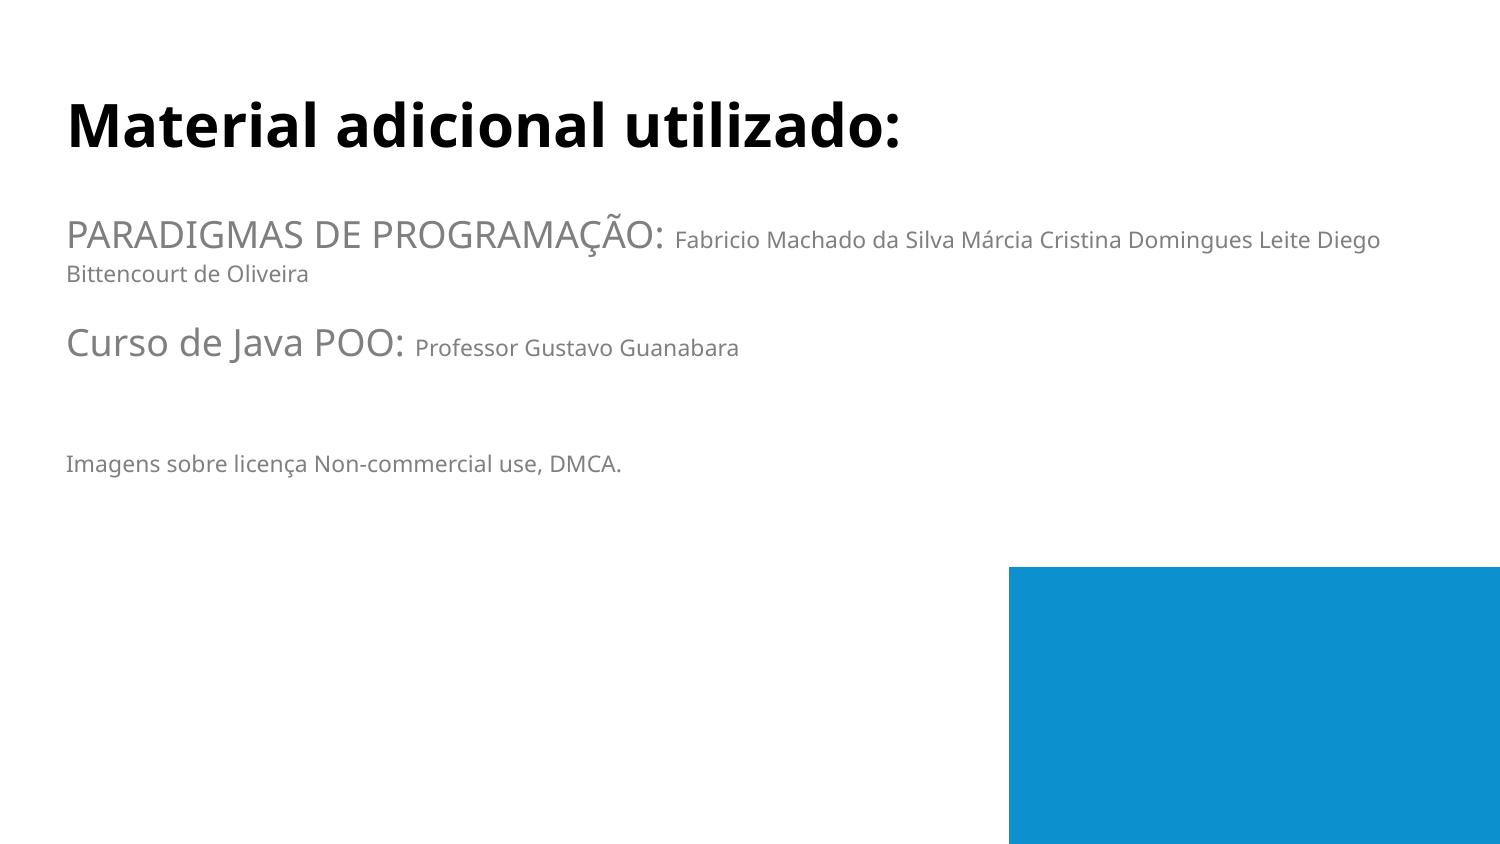

# Material adicional utilizado:
PARADIGMAS DE PROGRAMAÇÃO: Fabricio Machado da Silva Márcia Cristina Domingues Leite Diego Bittencourt de Oliveira
Curso de Java POO: Professor Gustavo Guanabara
Imagens sobre licença Non-commercial use, DMCA.